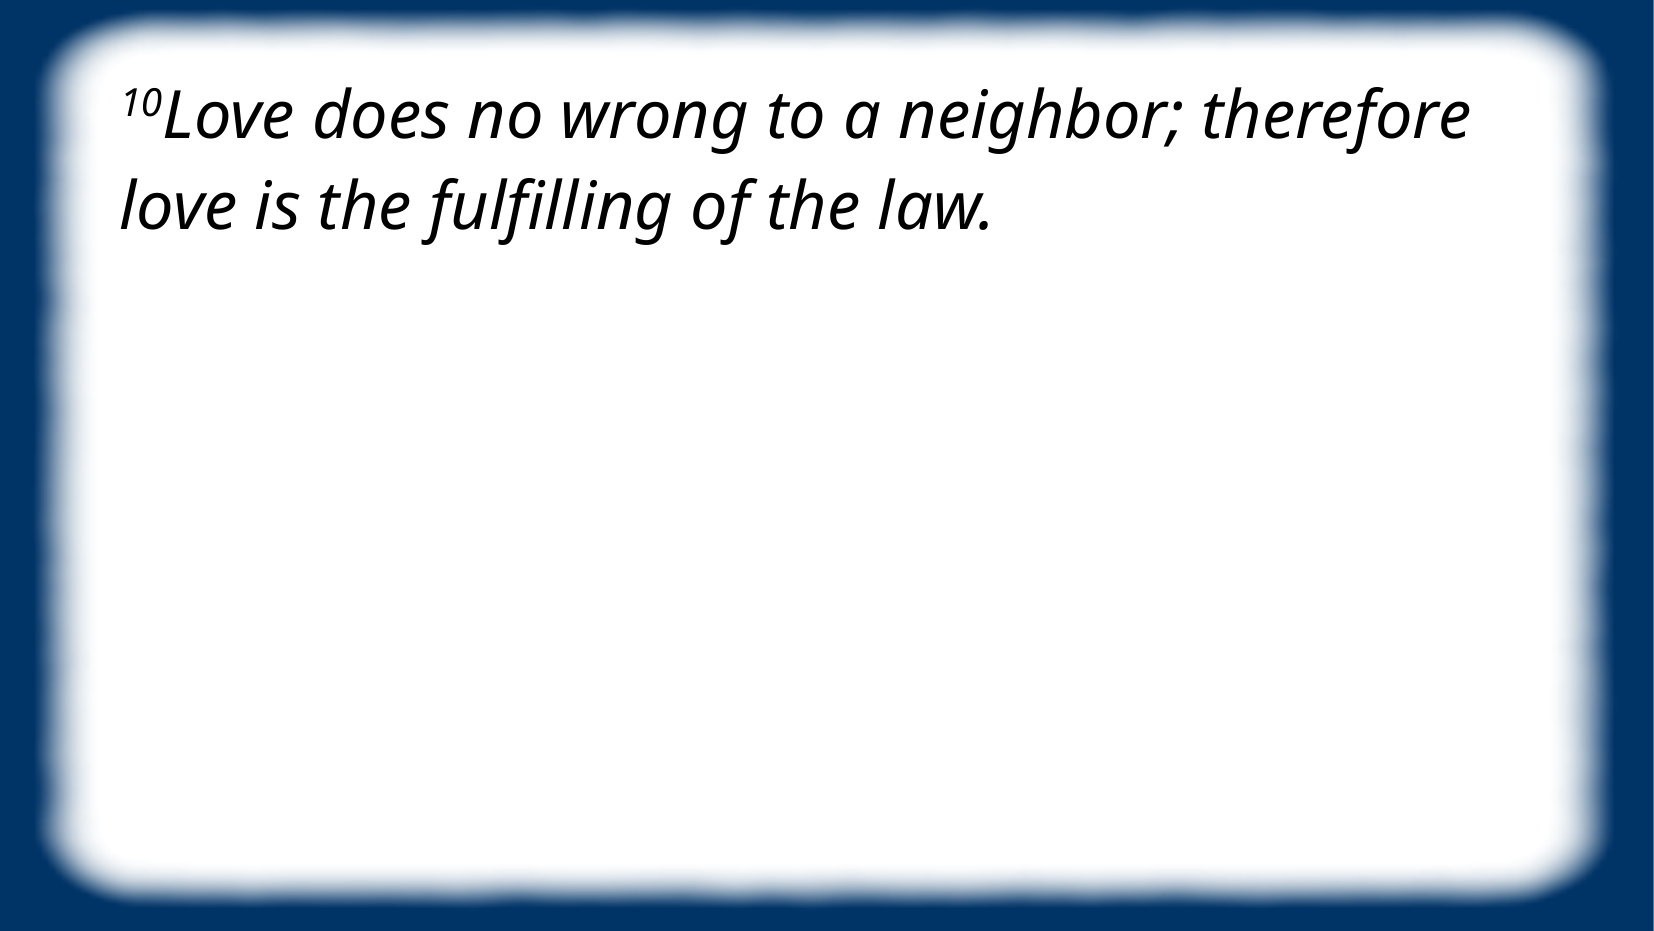

10Love does no wrong to a neighbor; therefore love is the fulfilling of the law.